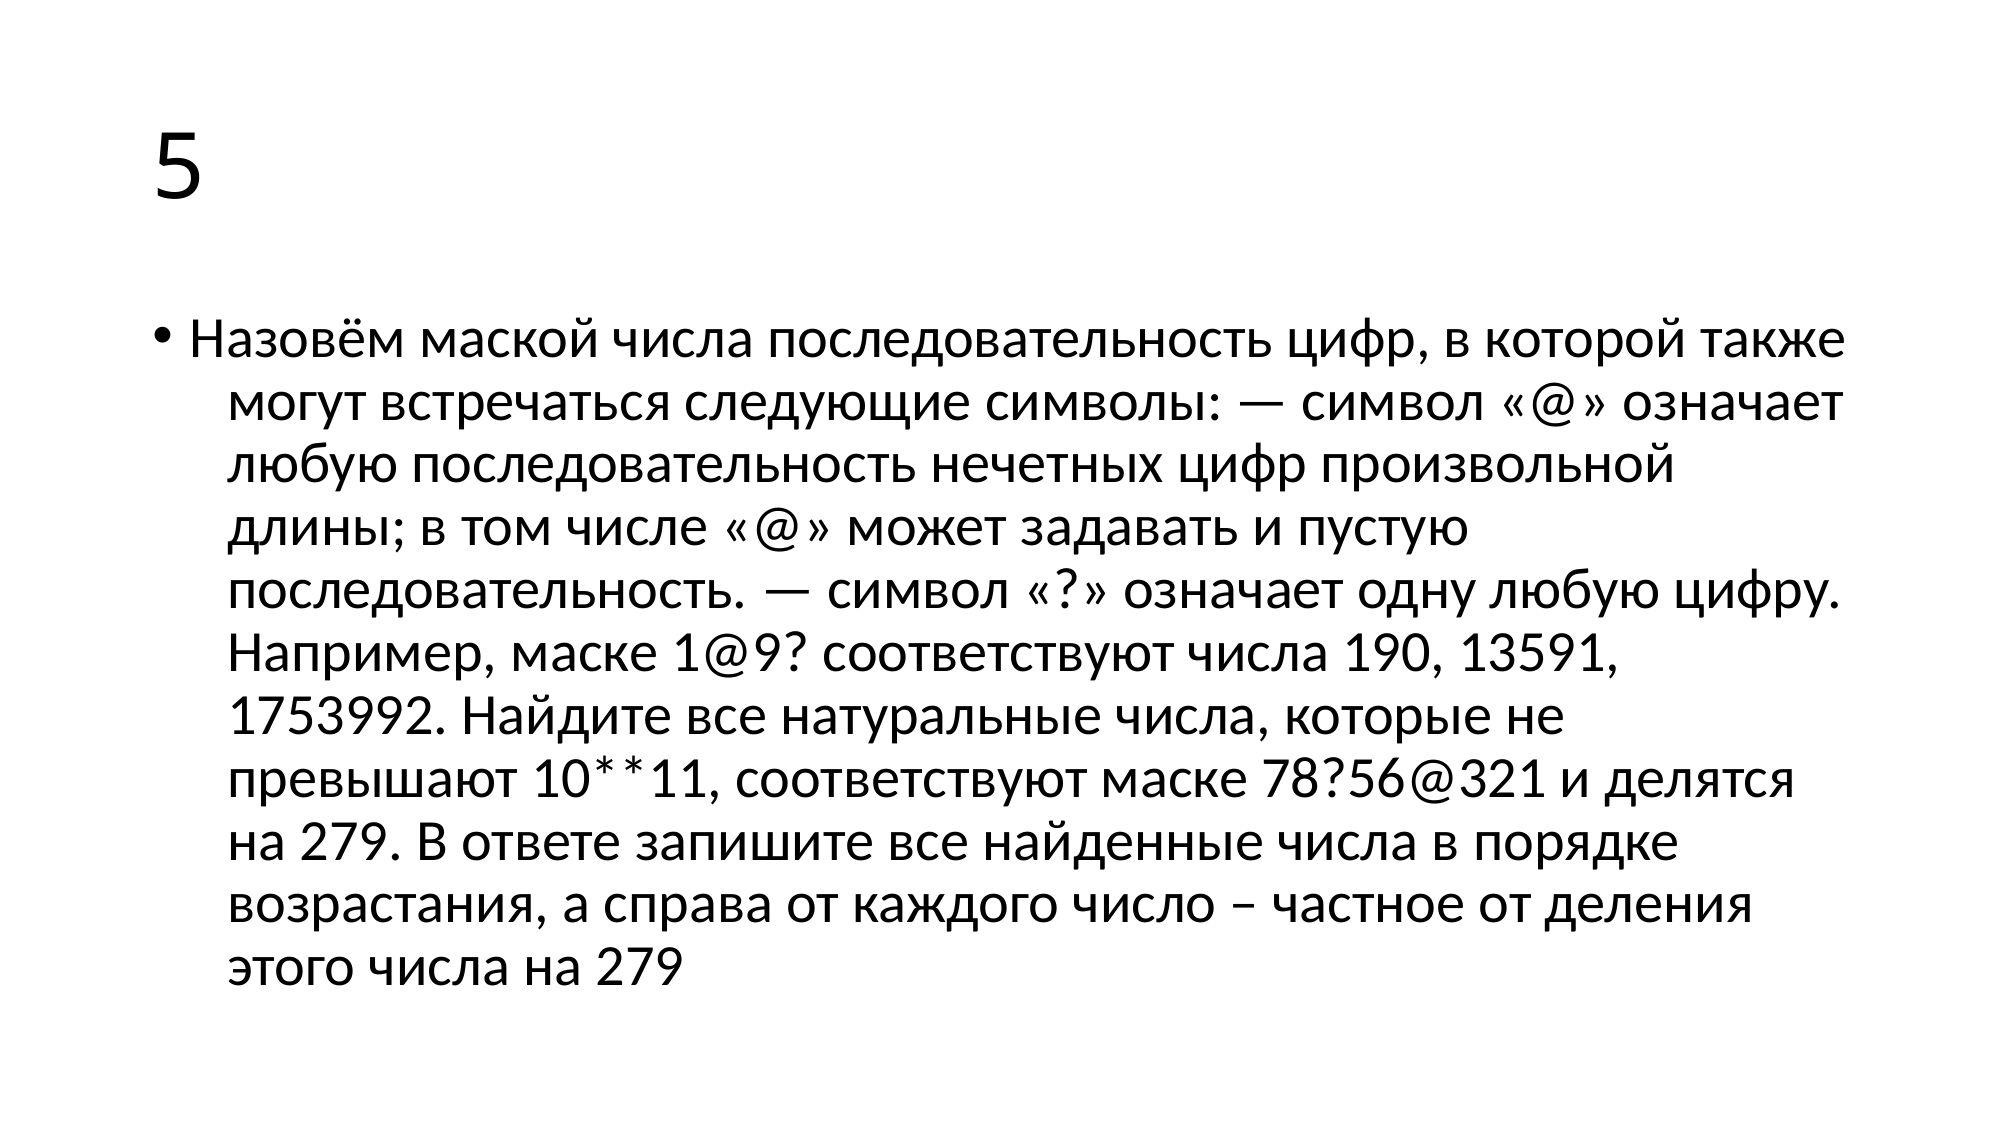

# 5
Назовём маской числа последовательность цифр, в которой также могут встречаться следующие символы: — символ «@» означает любую последовательность нечетных цифр произвольной длины; в том числе «@» может задавать и пустую последовательность. — символ «?» означает одну любую цифру. Например, маске 1@9? соответствуют числа 190, 13591, 1753992. Найдите все натуральные числа, которые не превышают 10**11, соответствуют маске 78?56@321 и делятся на 279. В ответе запишите все найденные числа в порядке возрастания, а справа от каждого число – частное от деления этого числа на 279